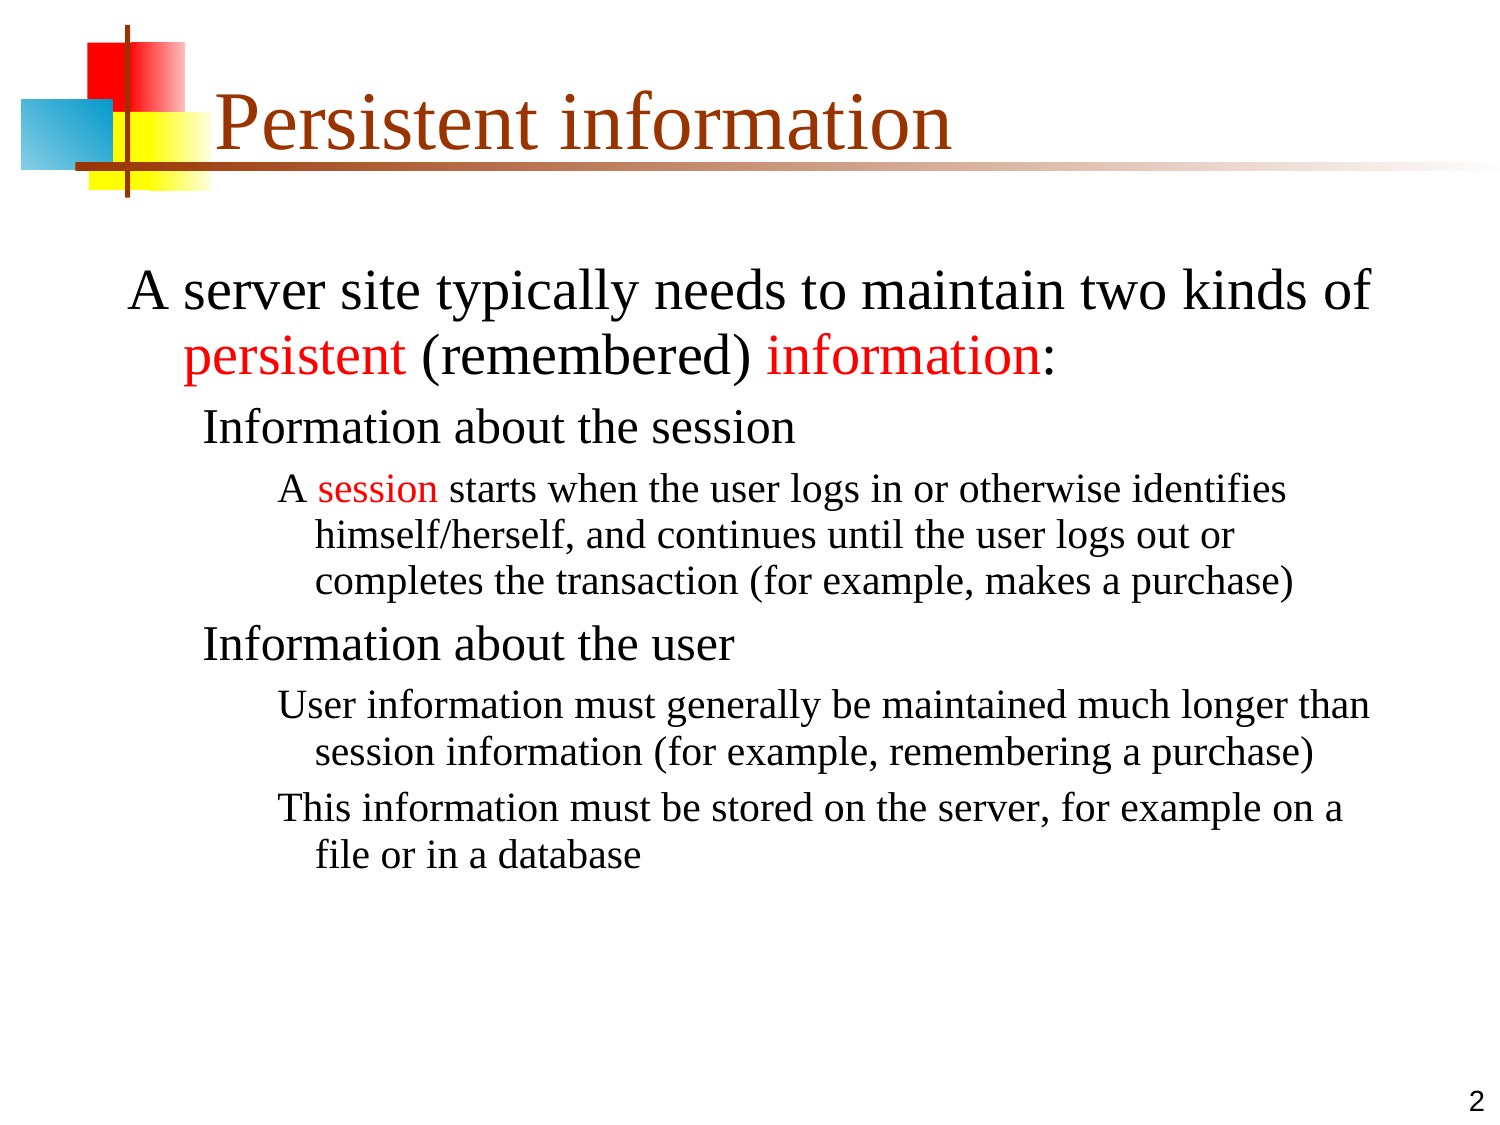

# Persistent information
A server site typically needs to maintain two kinds of persistent (remembered) information:
Information about the session
A session starts when the user logs in or otherwise identifies himself/herself, and continues until the user logs out or completes the transaction (for example, makes a purchase)
Information about the user
User information must generally be maintained much longer than session information (for example, remembering a purchase)
This information must be stored on the server, for example on a file or in a database
2